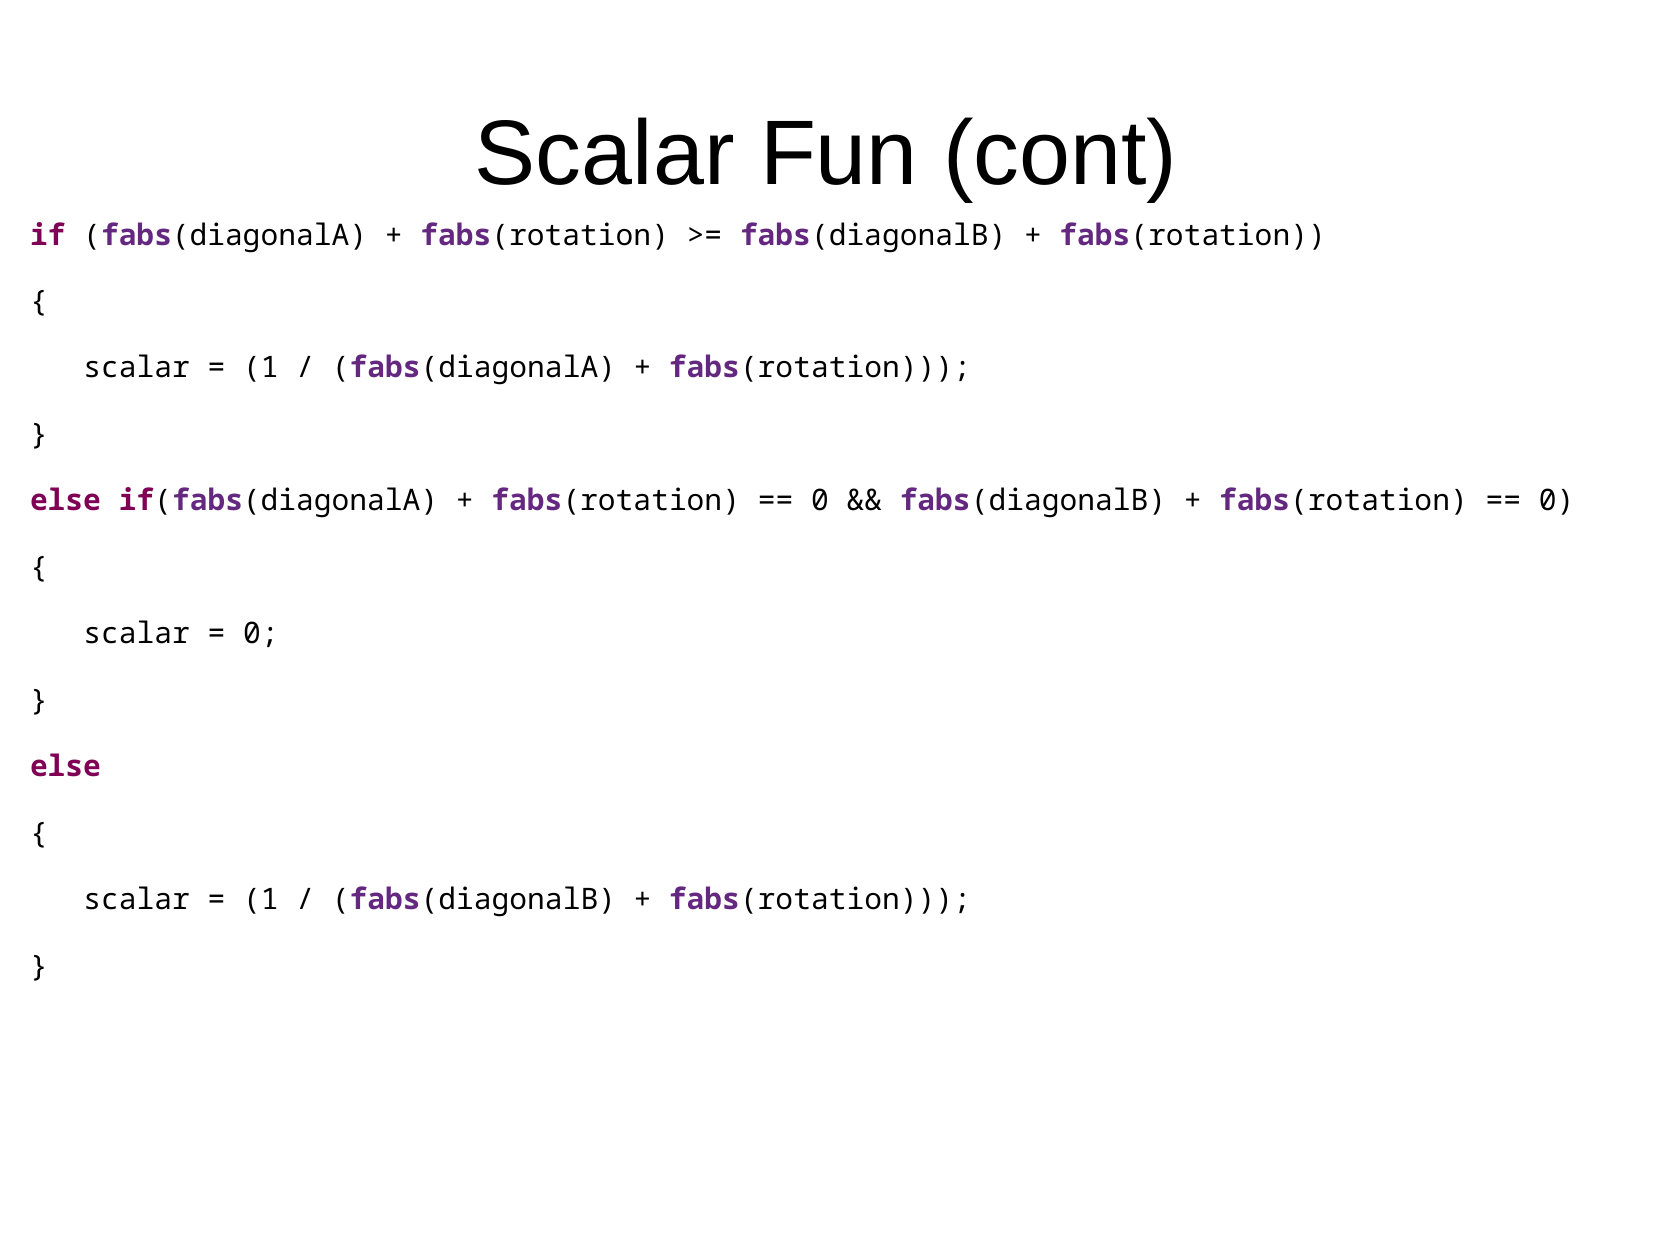

# Scalar Fun (cont)
if (fabs(diagonalA) + fabs(rotation) >= fabs(diagonalB) + fabs(rotation))
{
 scalar = (1 / (fabs(diagonalA) + fabs(rotation)));
}
else if(fabs(diagonalA) + fabs(rotation) == 0 && fabs(diagonalB) + fabs(rotation) == 0)
{
 scalar = 0;
}
else
{
 scalar = (1 / (fabs(diagonalB) + fabs(rotation)));
}